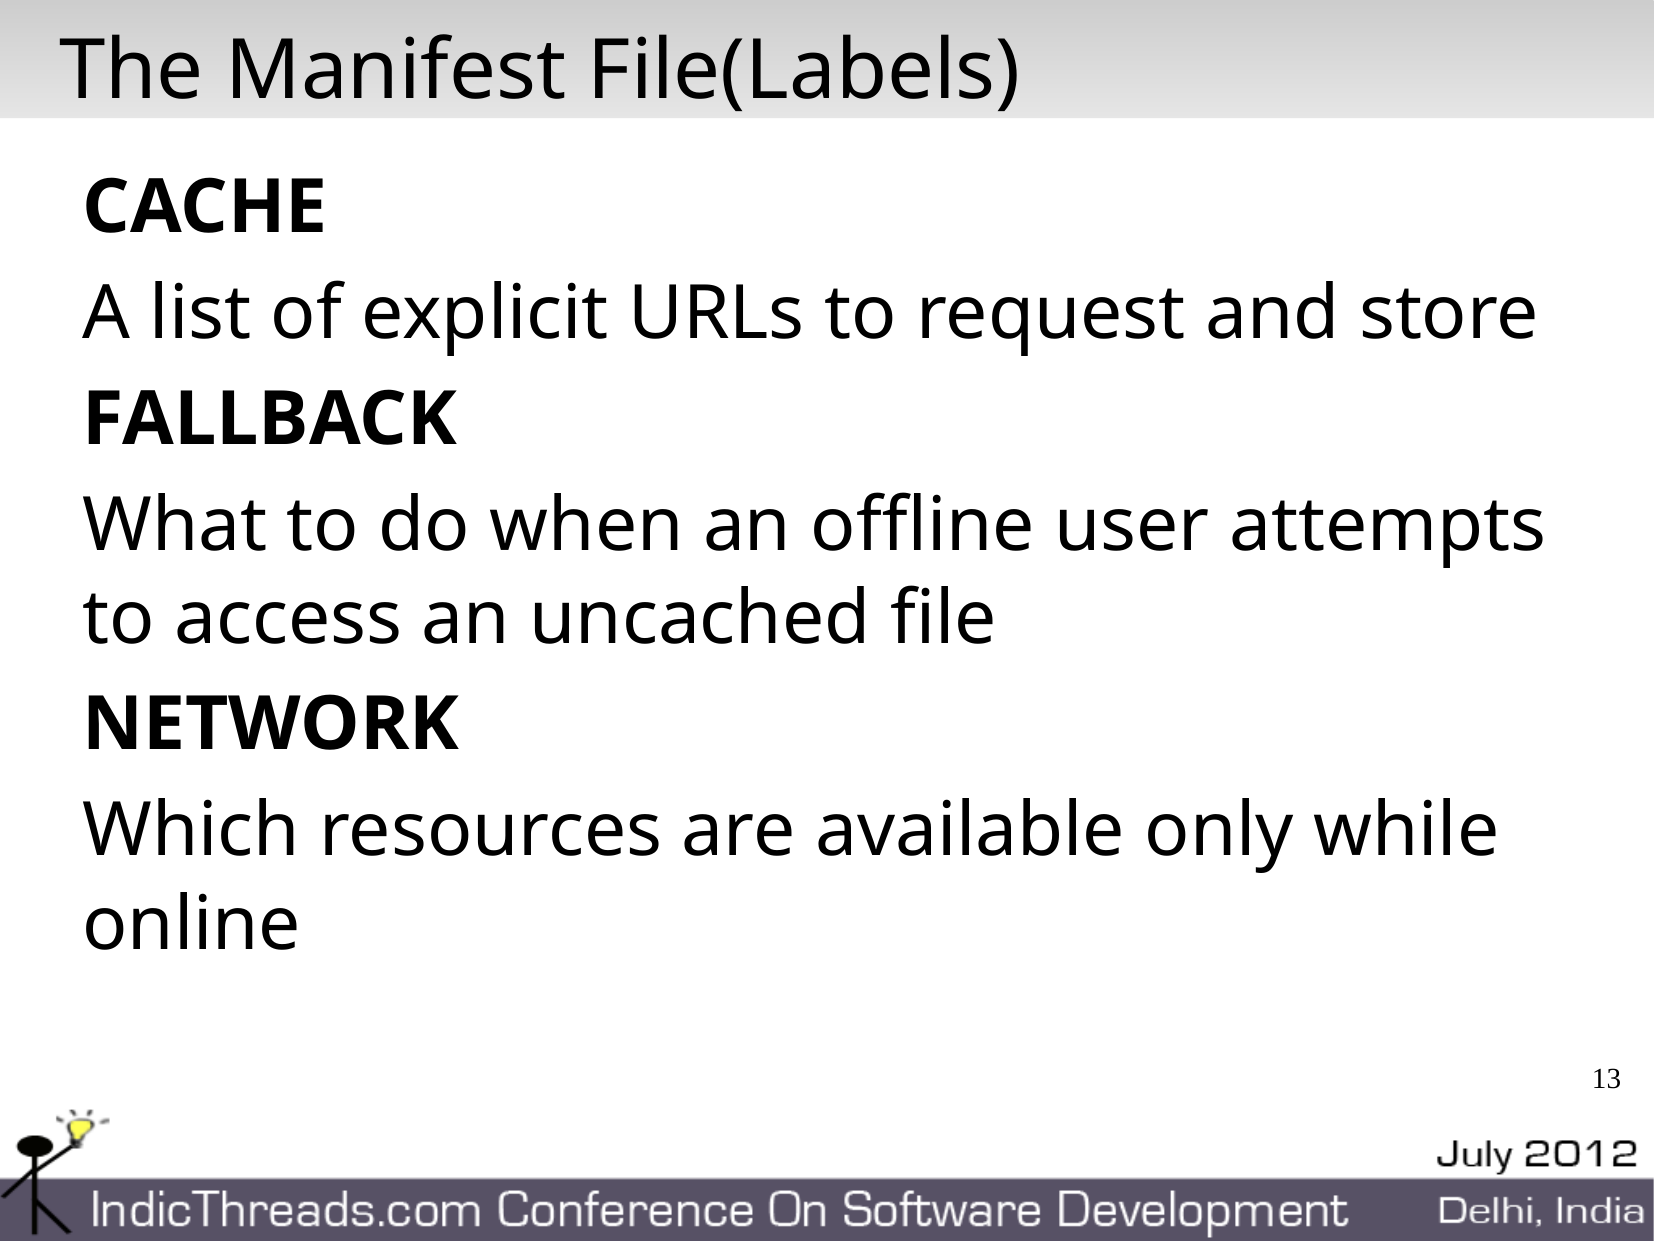

# The Manifest File(Labels)
CACHE
A list of explicit URLs to request and store
FALLBACK
What to do when an offline user attempts to access an uncached file
NETWORK
Which resources are available only while online
13